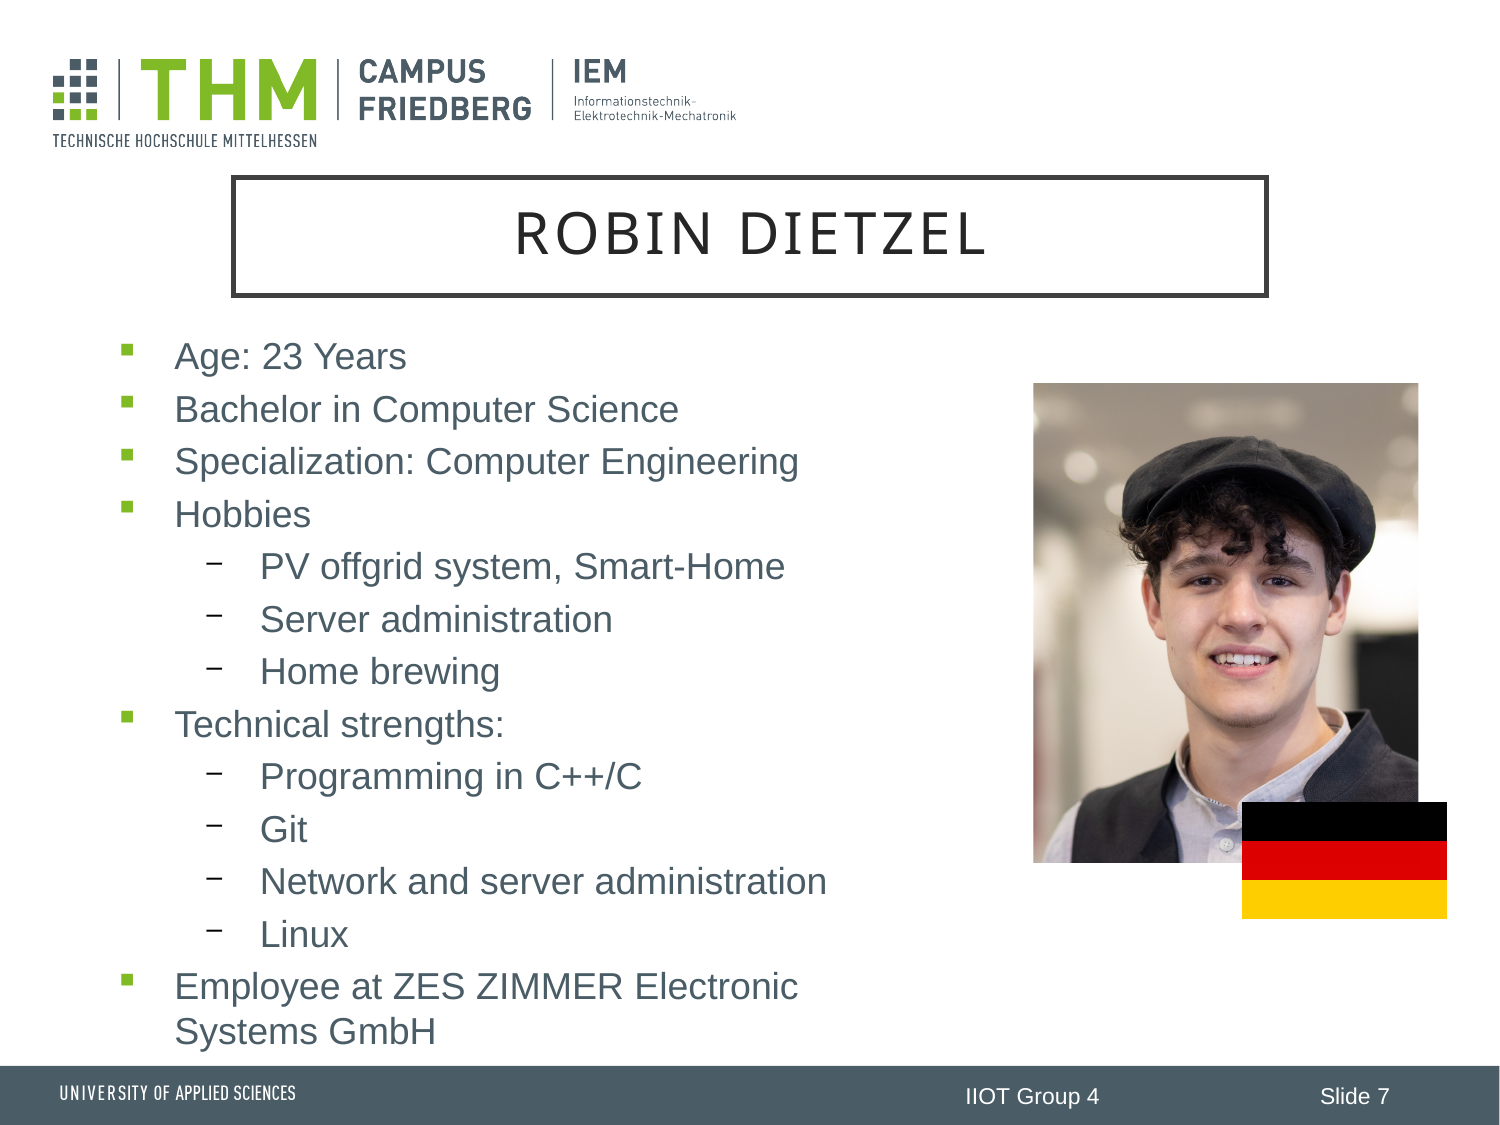

# Robin Dietzel
Age: 23 Years
Bachelor in Computer Science
Specialization: Computer Engineering
Hobbies
PV offgrid system, Smart-Home
Server administration
Home brewing
Technical strengths:
Programming in C++/C
Git
Network and server administration
Linux
Employee at ZES ZIMMER Electronic Systems GmbH